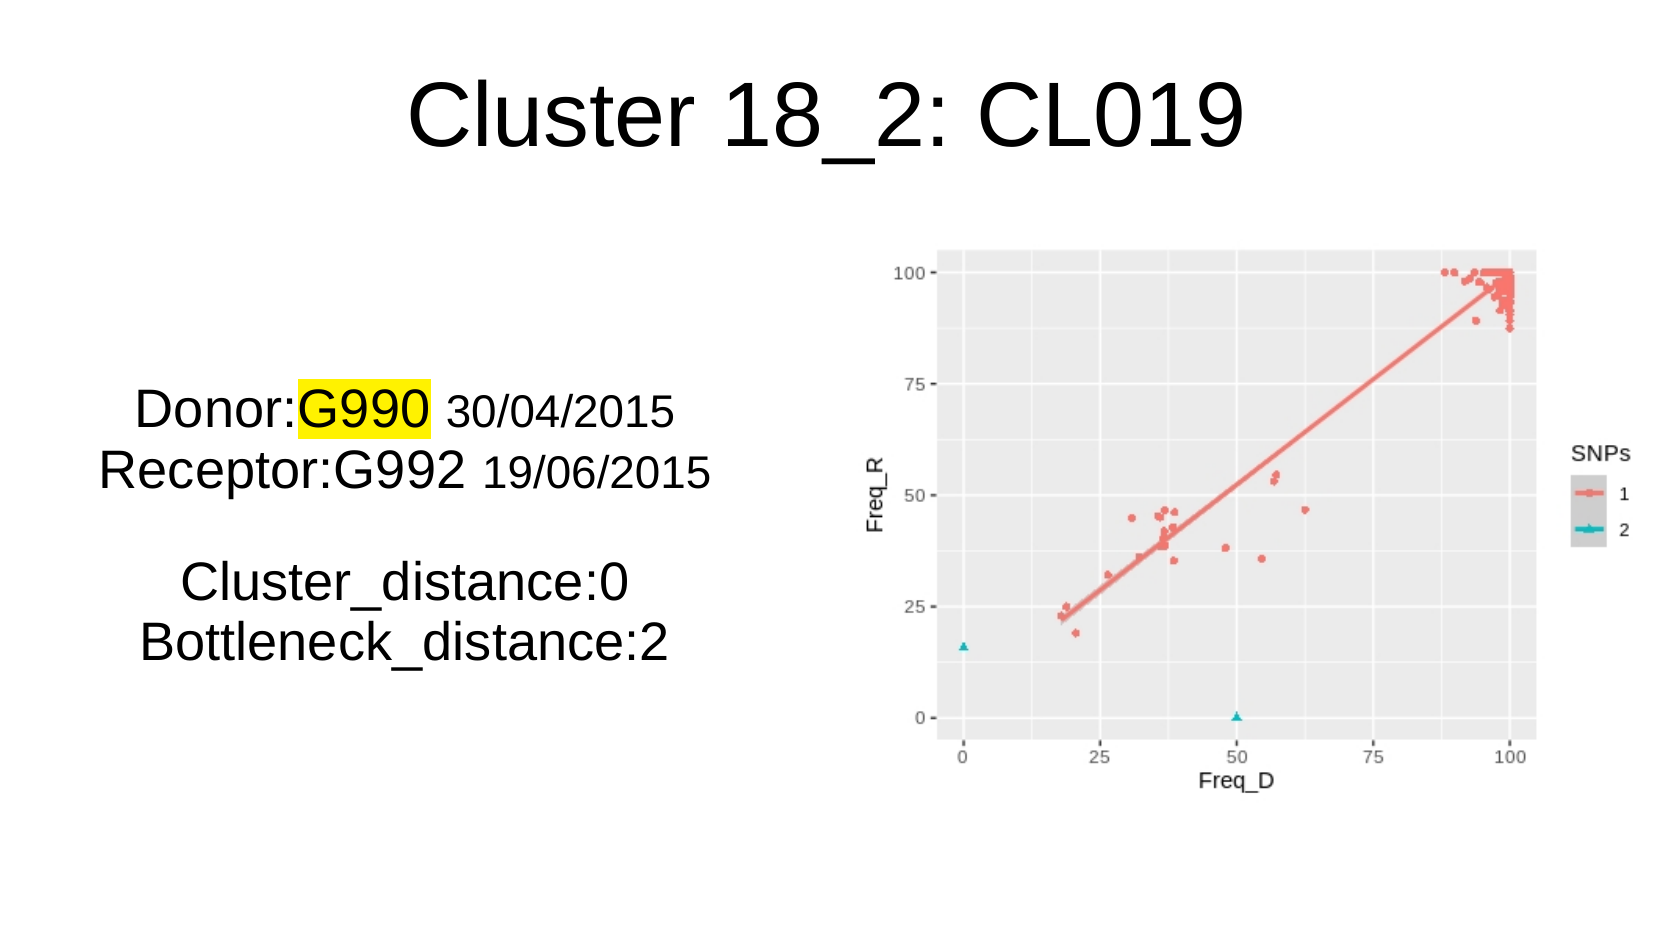

# Cluster 18_2: CL019
Donor:G990 30/04/2015
Receptor:G992 19/06/2015
Cluster_distance:0
Bottleneck_distance:2